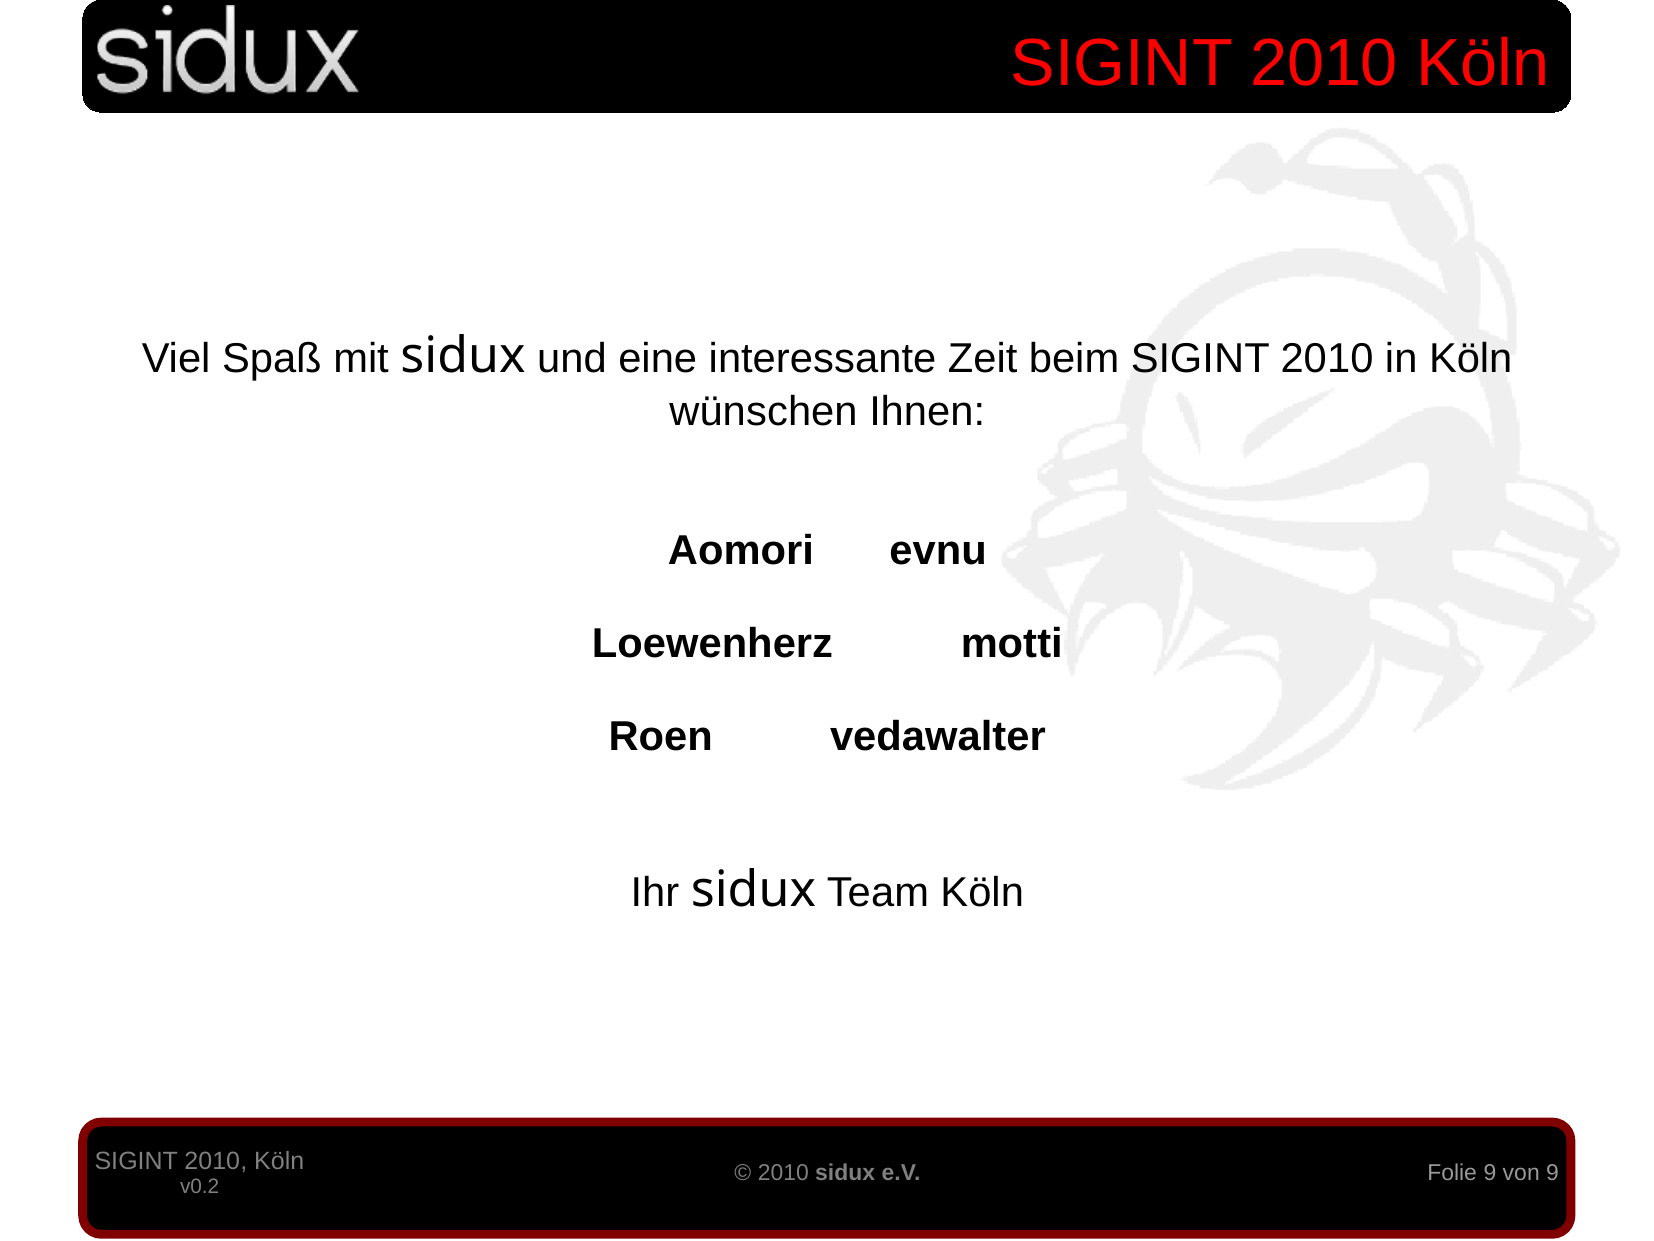

SIGINT 2010 Köln
Viel Spaß mit sidux und eine interessante Zeit beim SIGINT 2010 in Köln wünschen Ihnen:
Aomori		evnu
Loewenherz		motti
Roen		vedawalter
Ihr sidux Team Köln